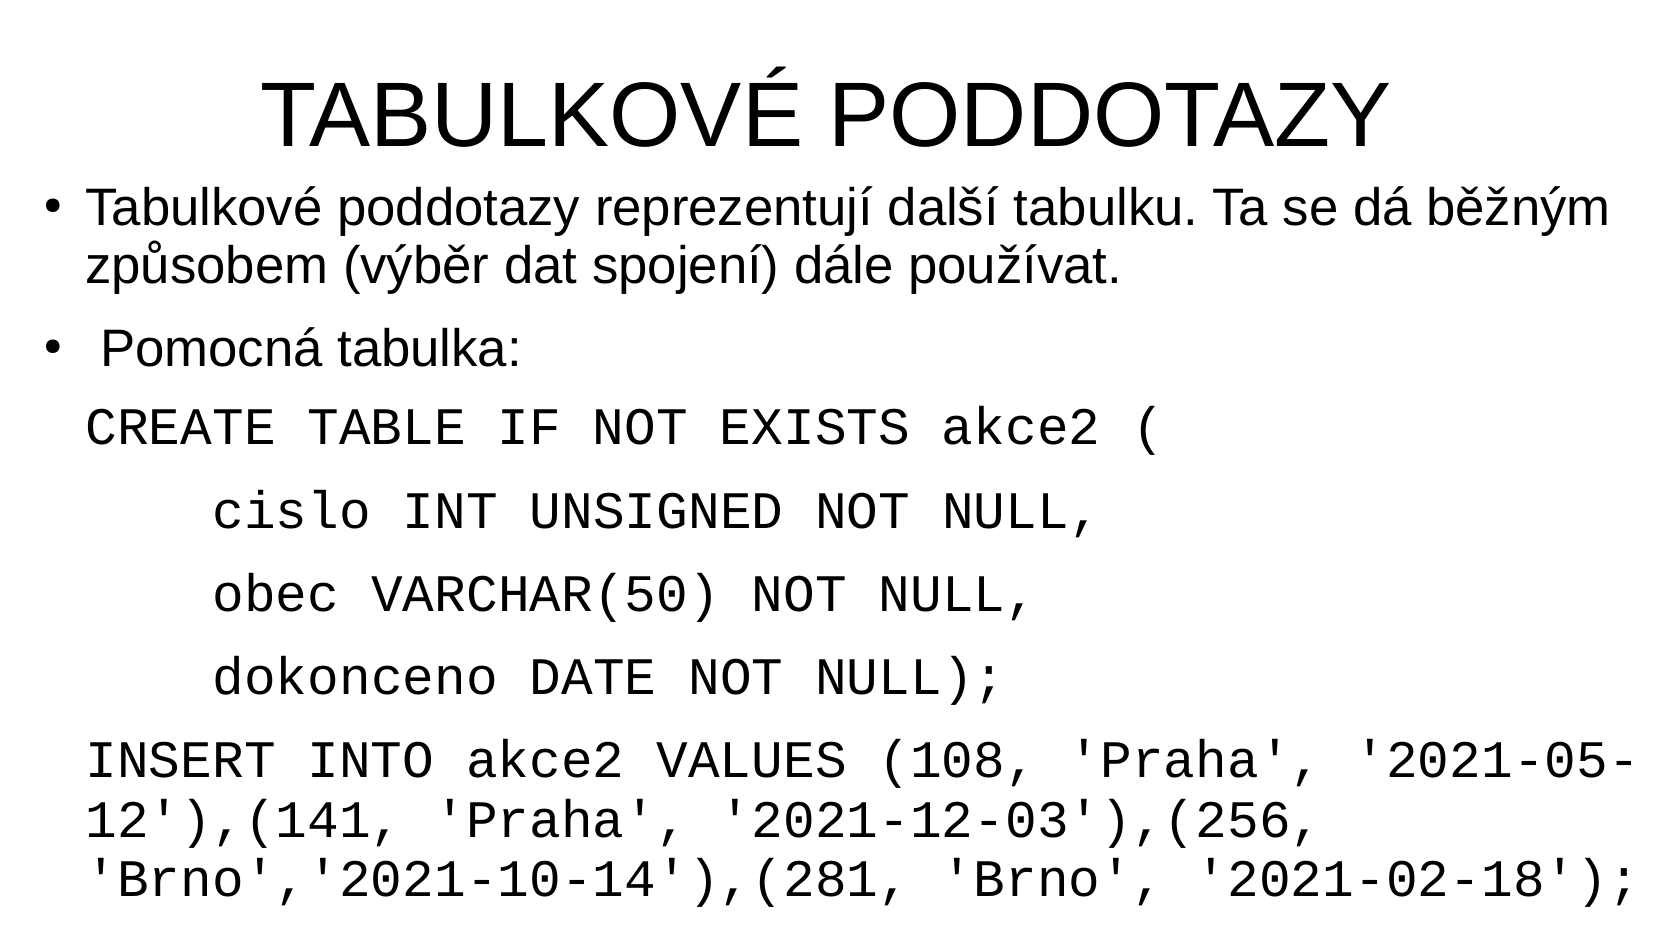

# TABULKOVÉ PODDOTAZY
Tabulkové poddotazy reprezentují další tabulku. Ta se dá běžným způsobem (výběr dat spojení) dále používat.
 Pomocná tabulka:
CREATE TABLE IF NOT EXISTS akce2 (
 cislo INT UNSIGNED NOT NULL,
 obec VARCHAR(50) NOT NULL,
 dokonceno DATE NOT NULL);
INSERT INTO akce2 VALUES (108, 'Praha', '2021-05-12'),(141, 'Praha', '2021-12-03'),(256, 'Brno','2021-10-14'),(281, 'Brno', '2021-02-18');